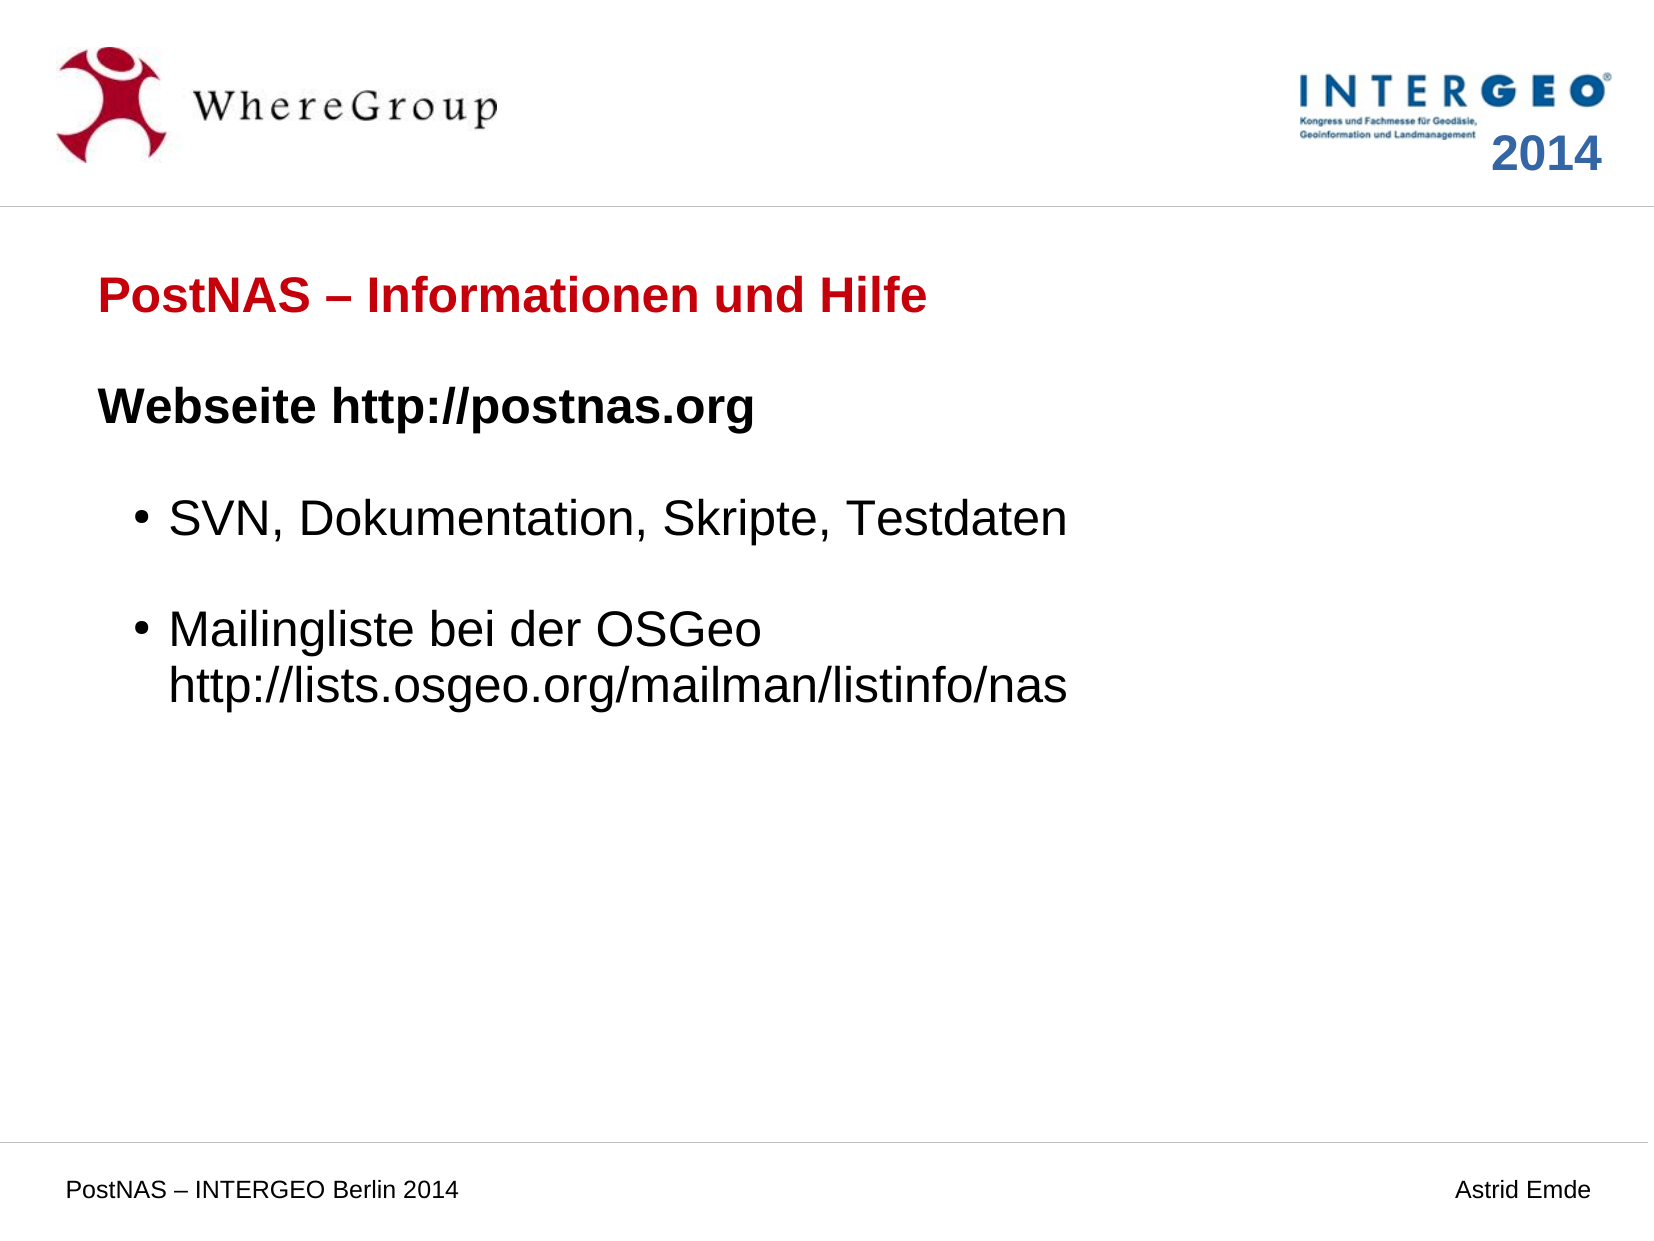

PostNAS – Informationen und Hilfe
Webseite http://postnas.org
SVN, Dokumentation, Skripte, Testdaten
Mailingliste bei der OSGeo
http://lists.osgeo.org/mailman/listinfo/nas